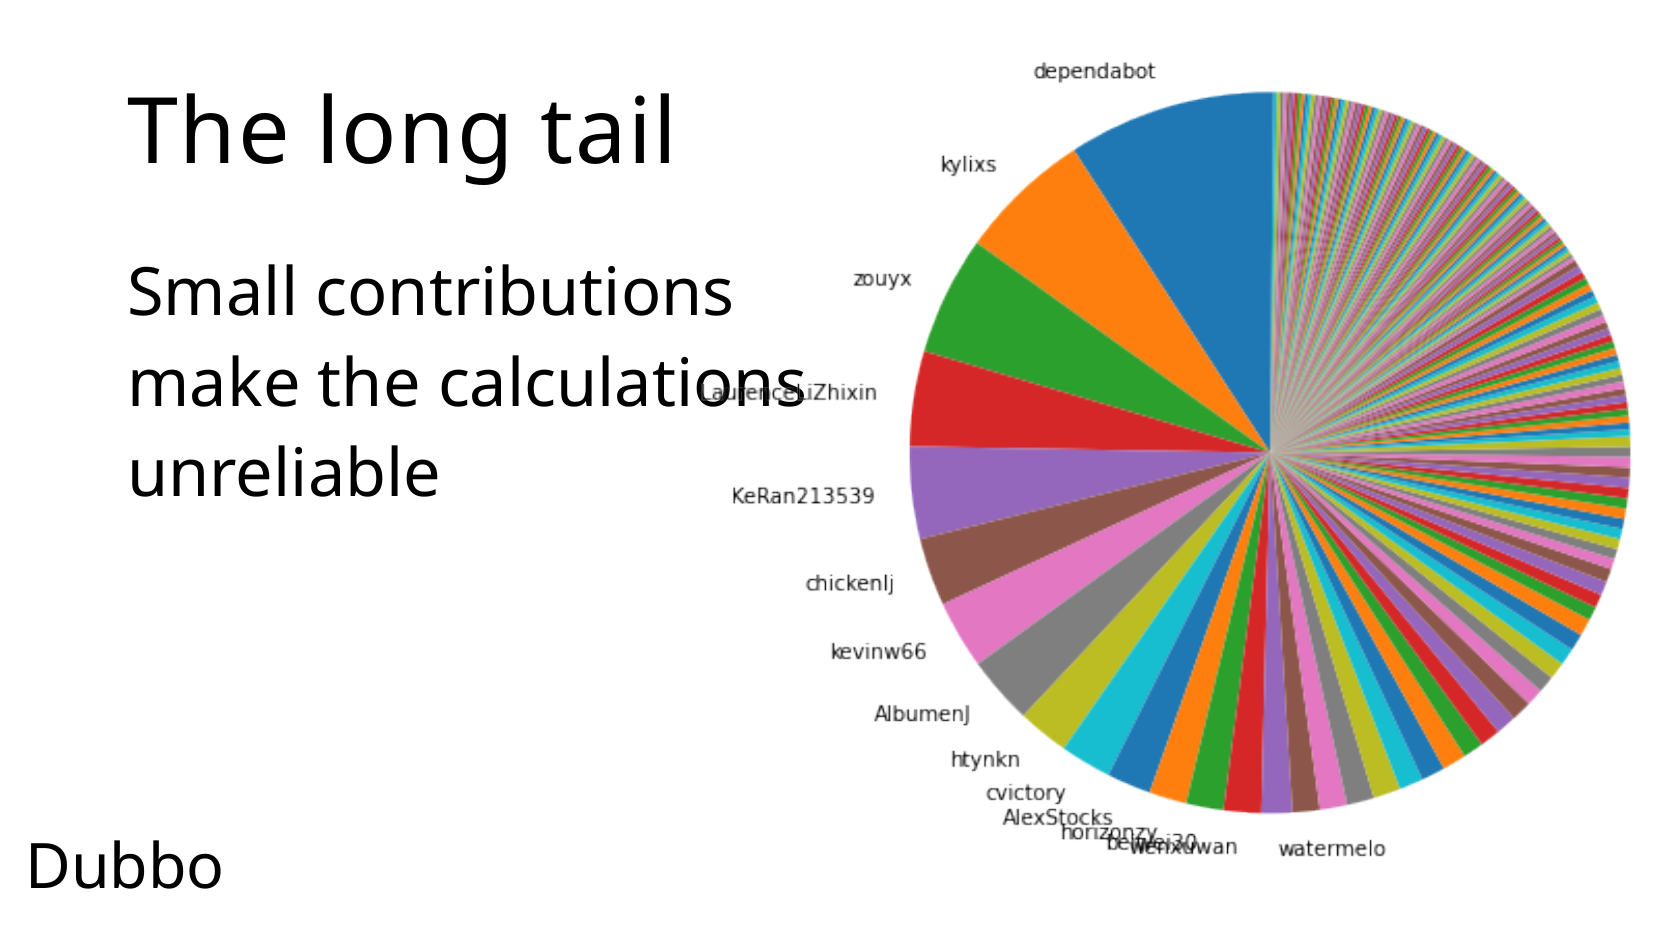

# The long tail
Small contributions make the calculations unreliable
Dubbo